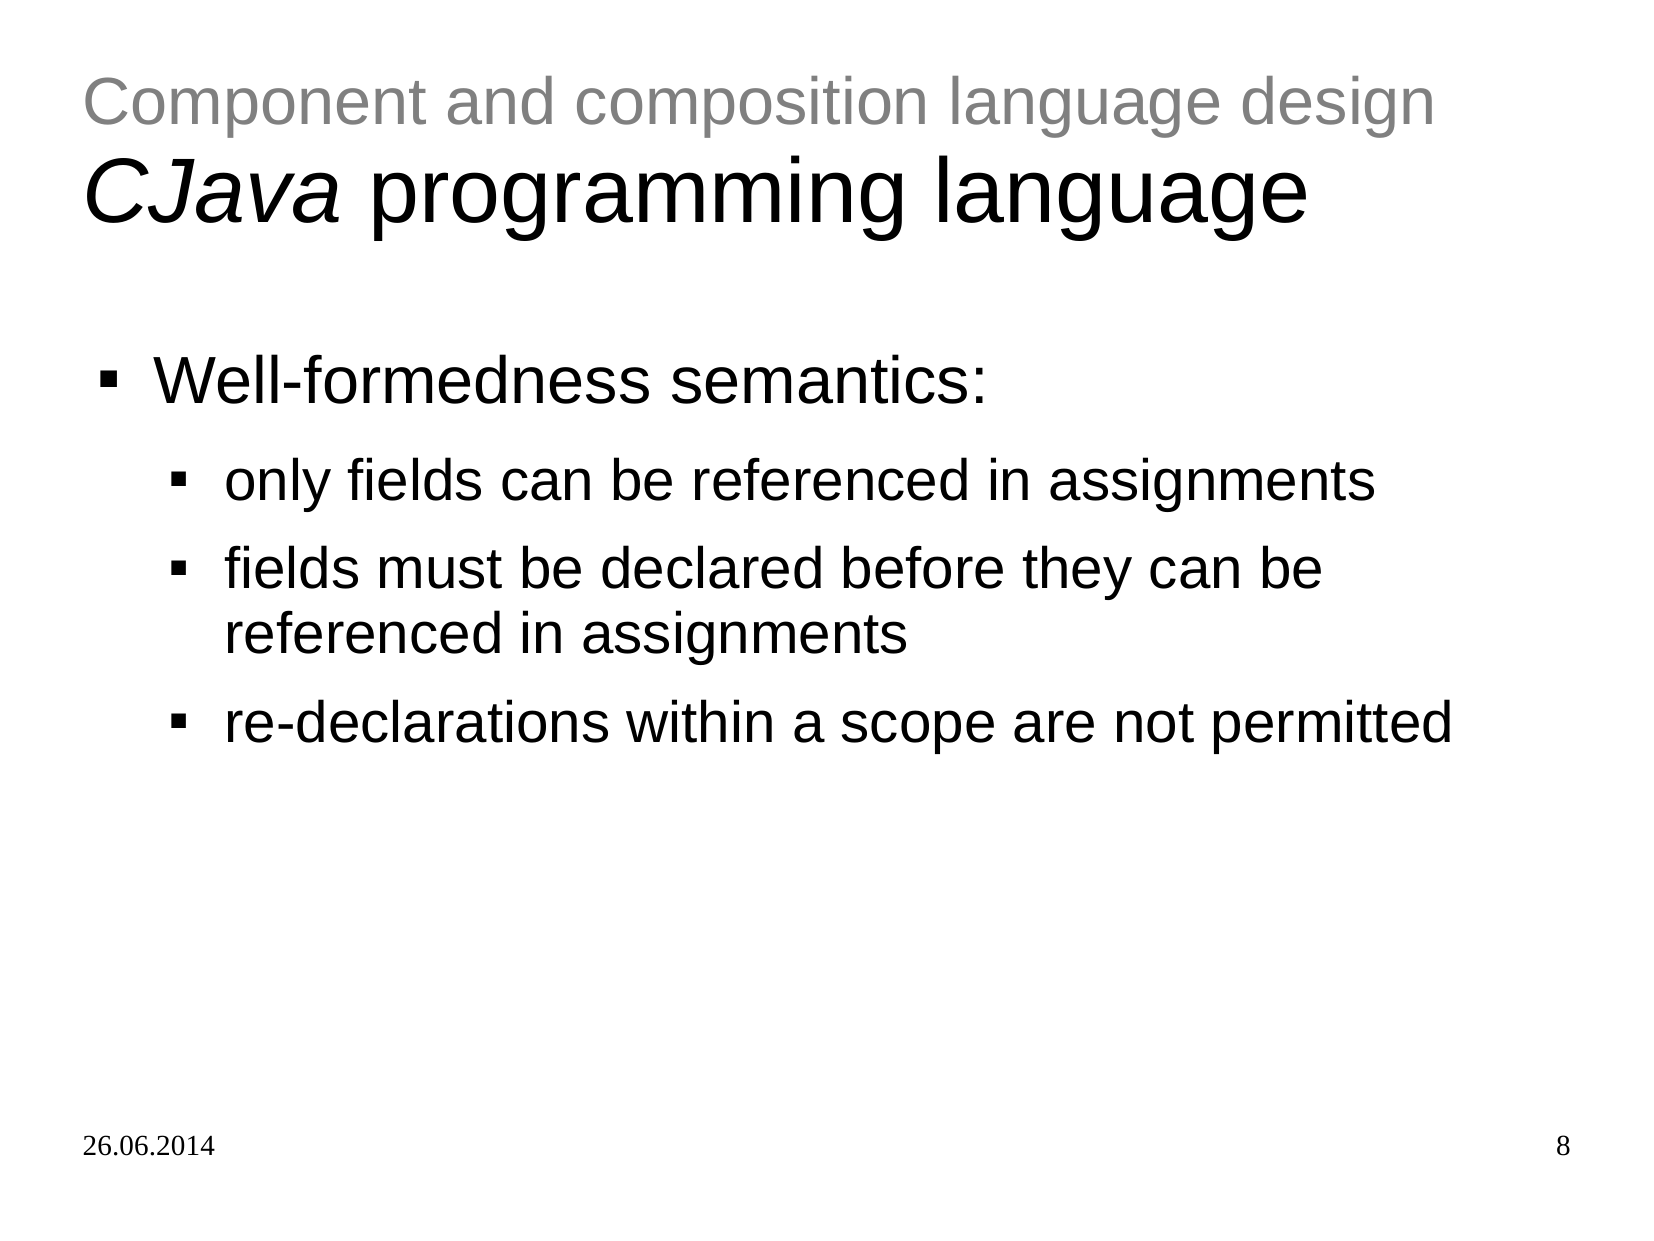

# Component and composition language design CJava programming language
Well-formedness semantics:
only fields can be referenced in assignments
fields must be declared before they can be referenced in assignments
re-declarations within a scope are not permitted
26.06.2014
8